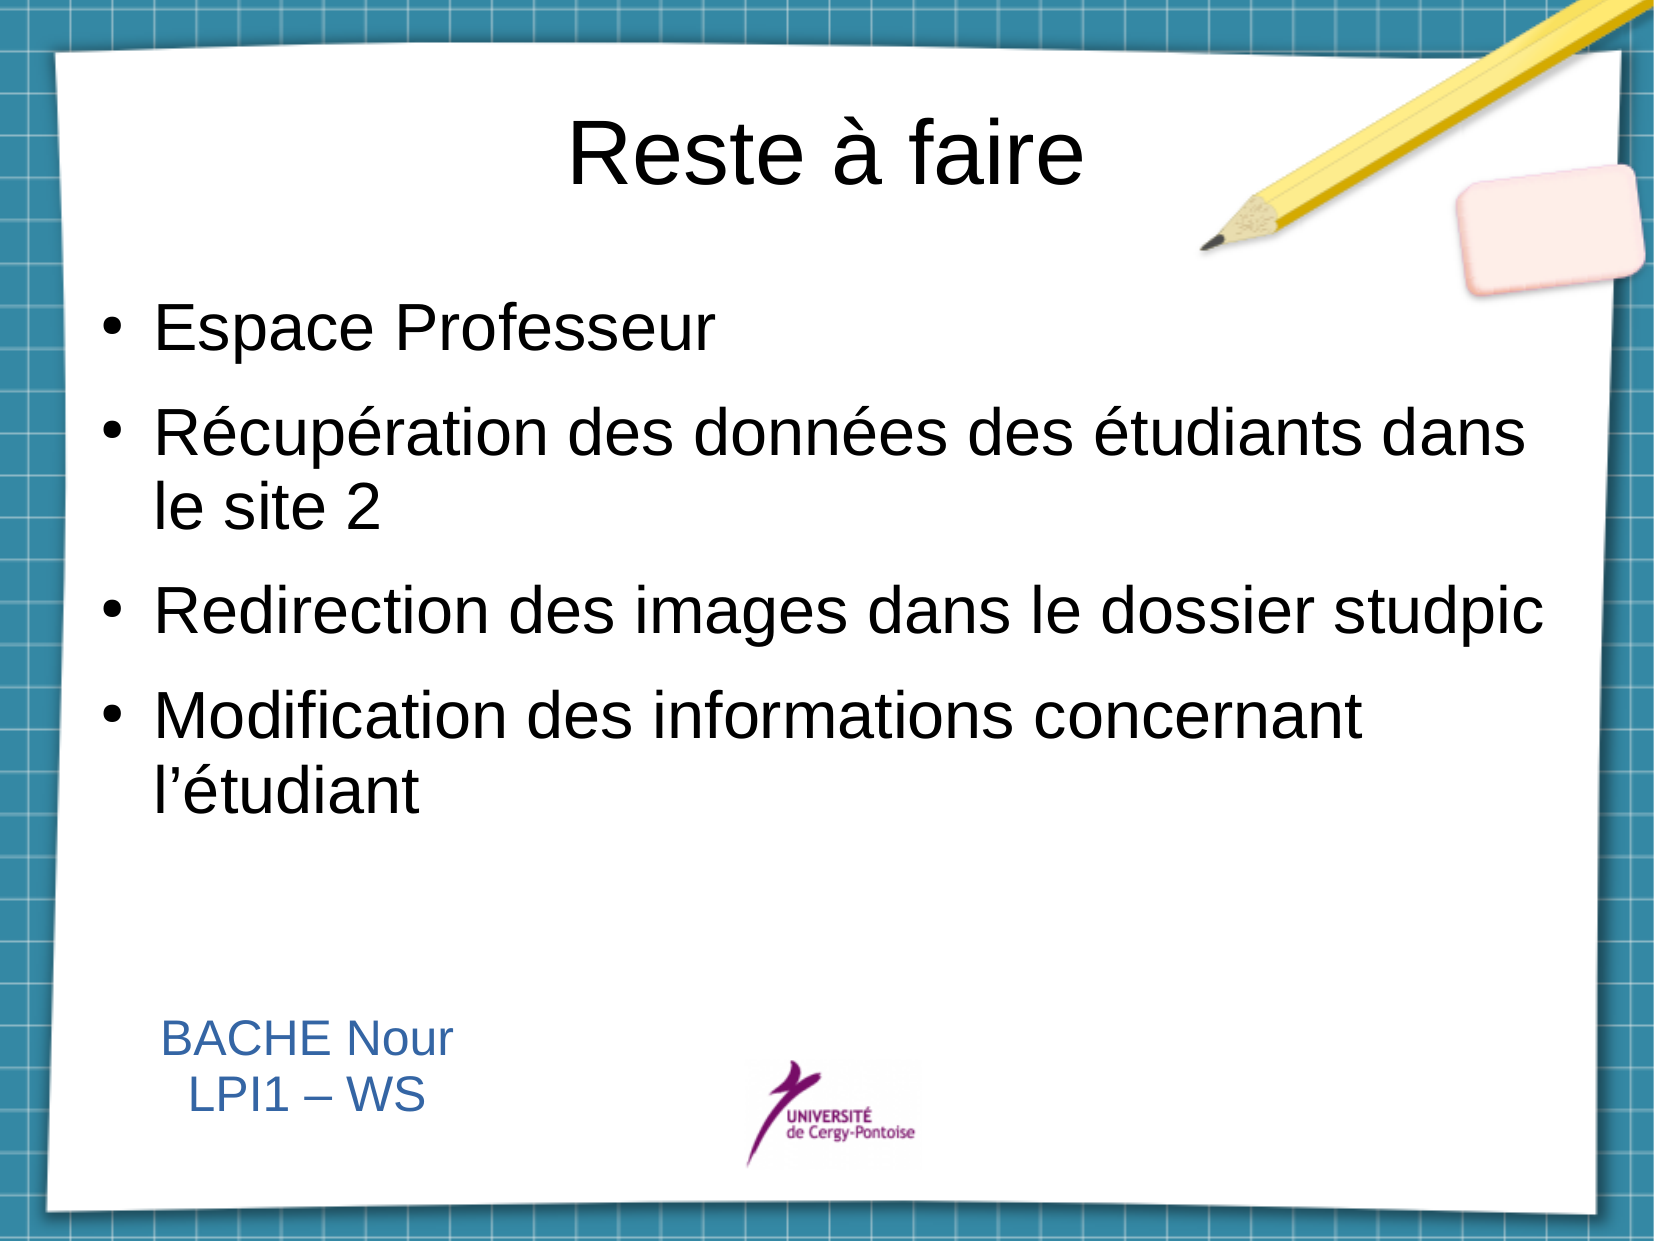

# Reste à faire
Espace Professeur
Récupération des données des étudiants dans le site 2
Redirection des images dans le dossier studpic
Modification des informations concernant l’étudiant
BACHE Nour
LPI1 – WS